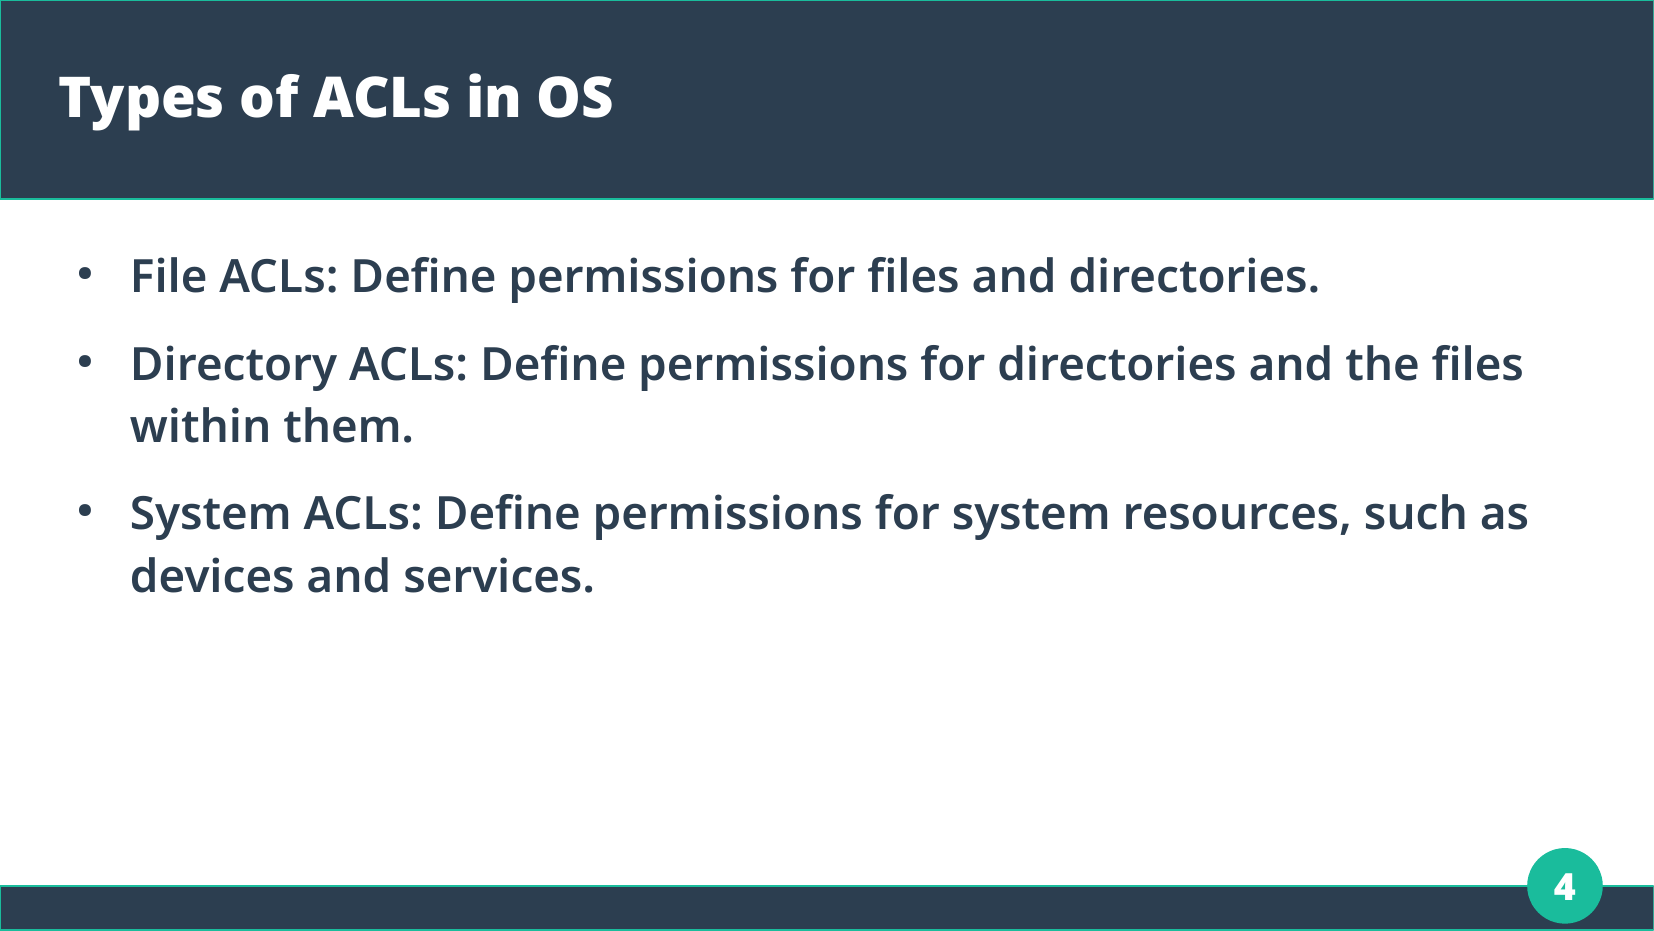

# Types of ACLs in OS
File ACLs: Define permissions for files and directories.
Directory ACLs: Define permissions for directories and the files within them.
System ACLs: Define permissions for system resources, such as devices and services.
4